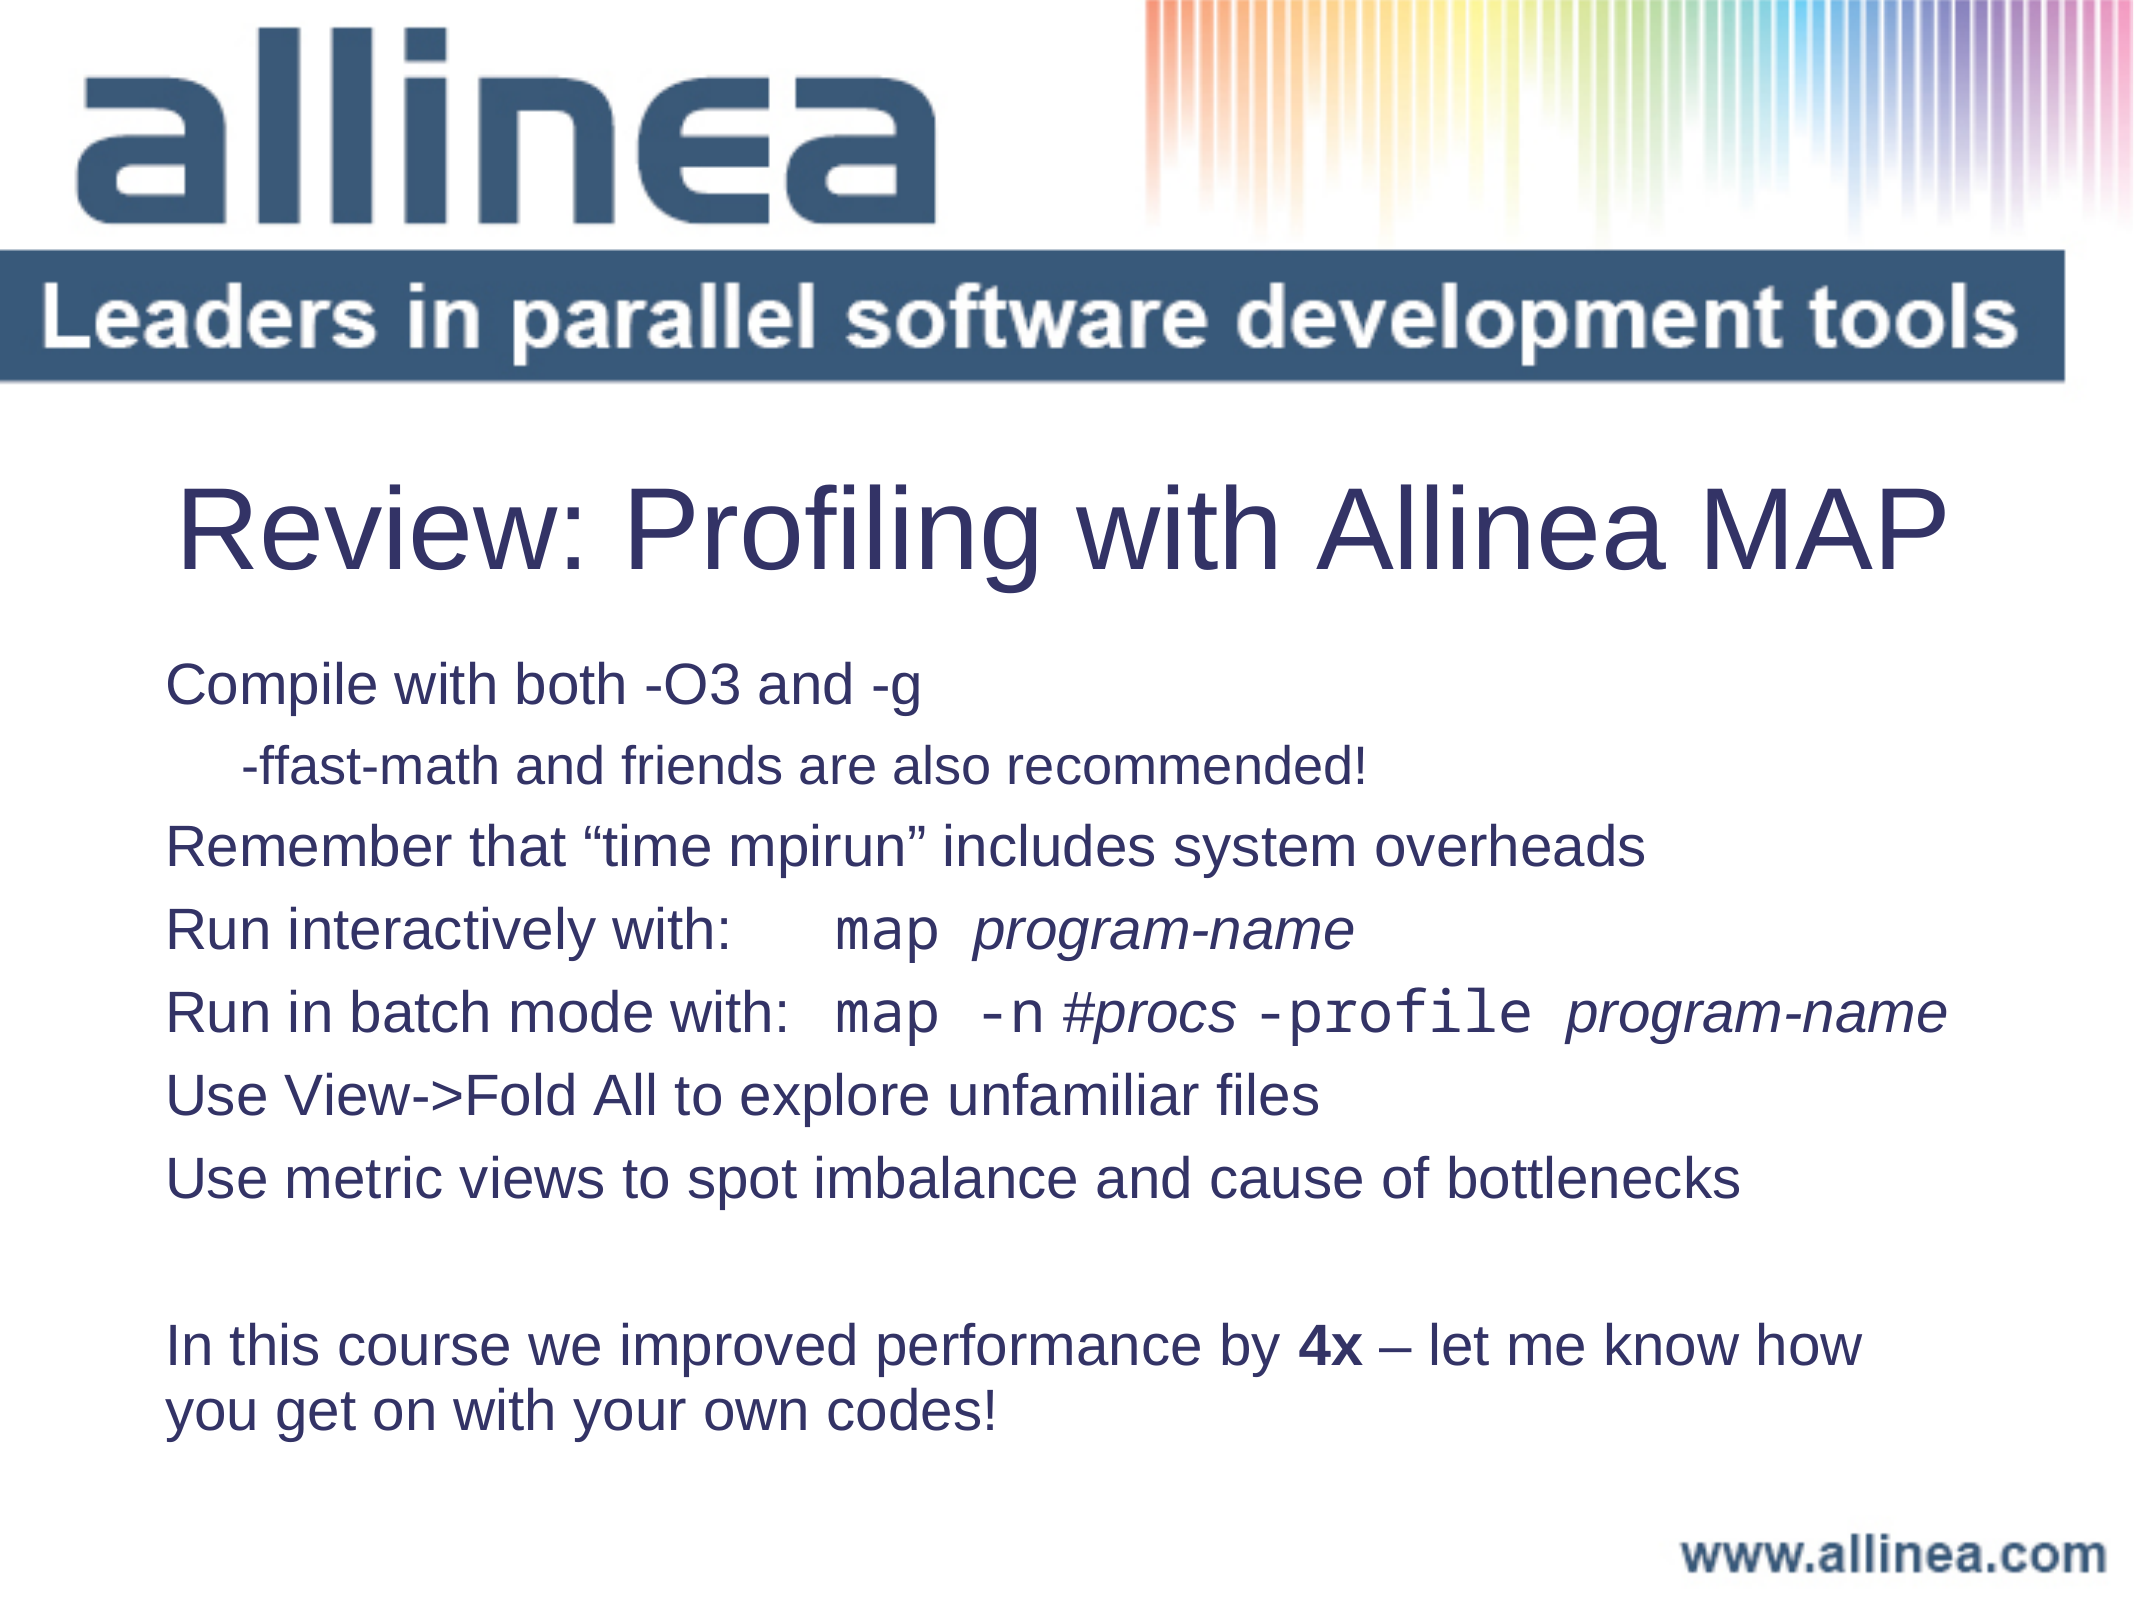

Review: Profiling with Allinea MAP
Compile with both -O3 and -g
-ffast-math and friends are also recommended!
Remember that “time mpirun” includes system overheads
Run interactively with:		map program-name
Run in batch mode with:	map -n #procs -profile program-name
Use View->Fold All to explore unfamiliar files
Use metric views to spot imbalance and cause of bottlenecks
In this course we improved performance by 4x – let me know how you get on with your own codes!